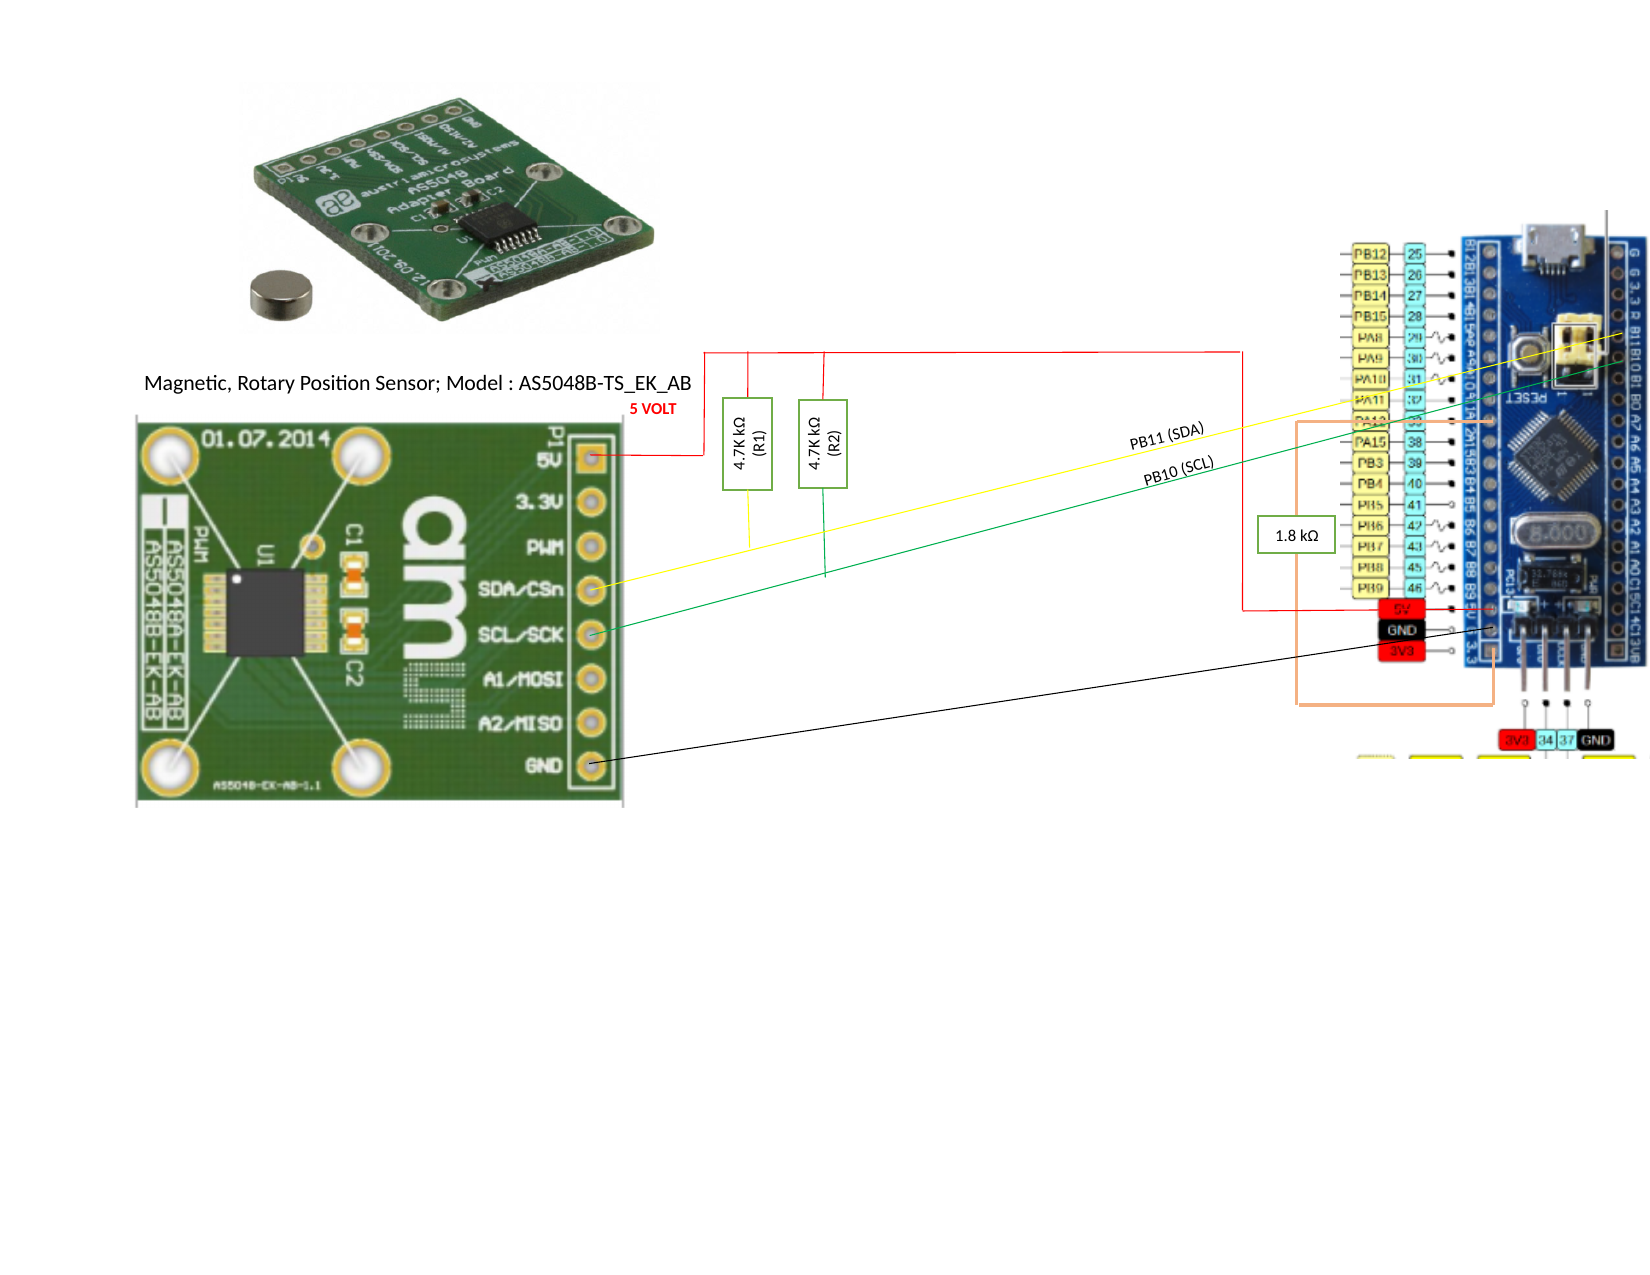

Magnetic, Rotary Position Sensor; Model : AS5048B-TS_EK_AB
5 VOLT
PB11 (SDA)
4.7K kΩ (R1)
4.7K kΩ (R2)
PB10 (SCL)
1.8 kΩ